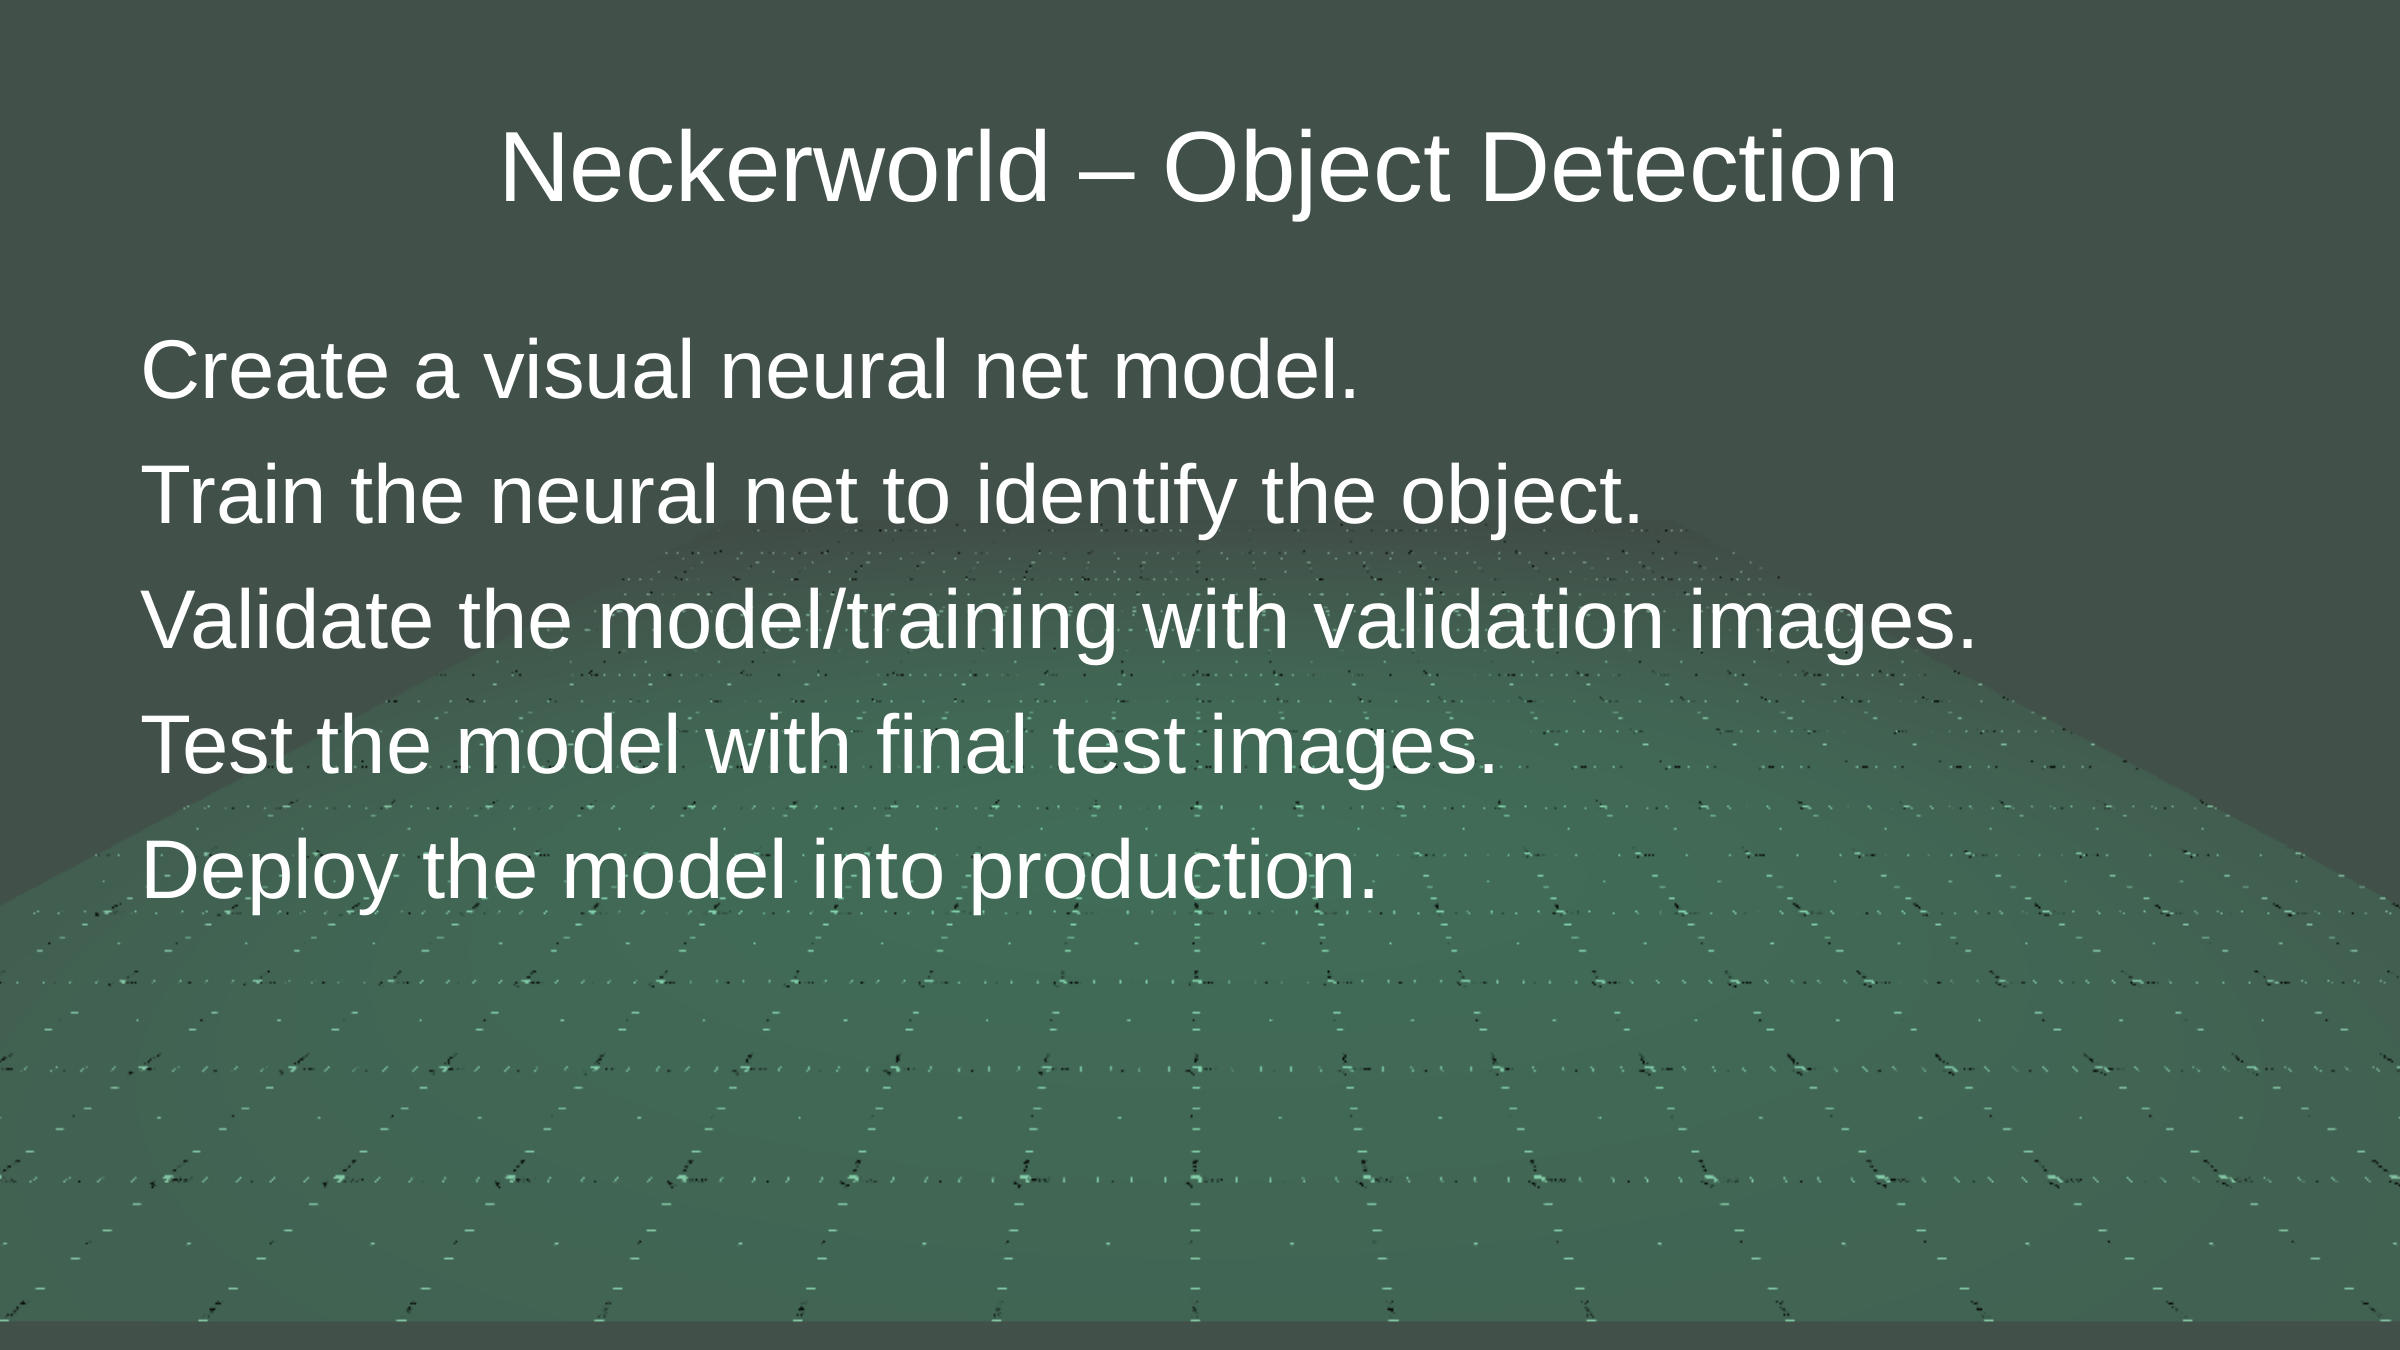

# Neckerworld – Object Detection
Create a visual neural net model.
Train the neural net to identify the object.
Validate the model/training with validation images.
Test the model with final test images.
Deploy the model into production.